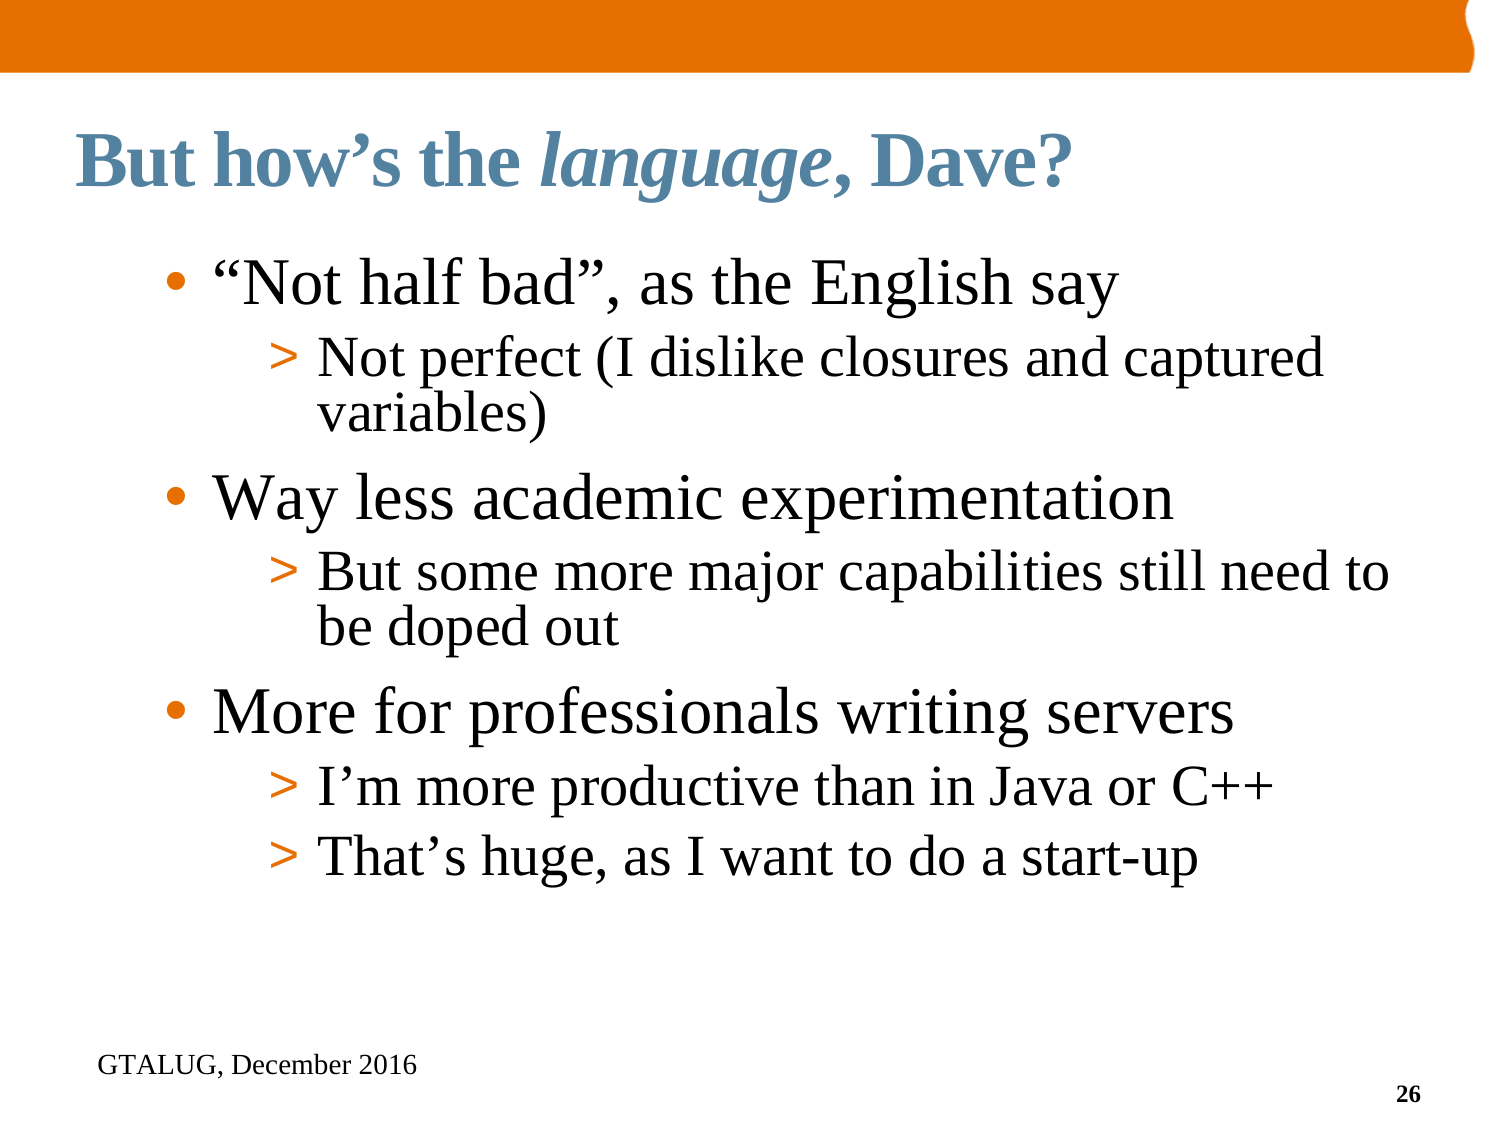

# But how’s the language, Dave?
“Not half bad”, as the English say
Not perfect (I dislike closures and captured variables)
Way less academic experimentation
But some more major capabilities still need to be doped out
More for professionals writing servers
I’m more productive than in Java or C++
That’s huge, as I want to do a start-up